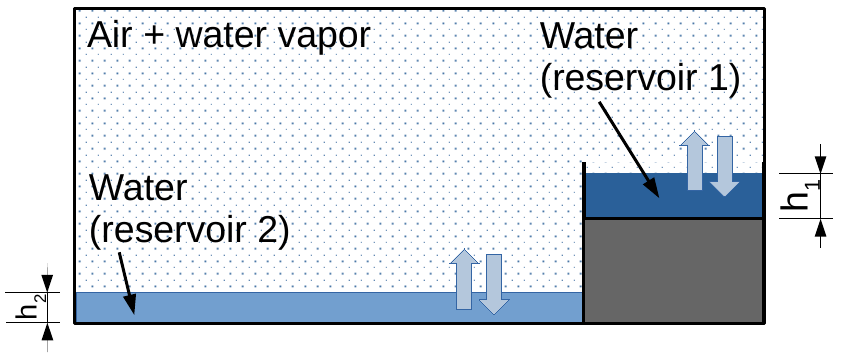

Air + water vapor
Water
(reservoir 1)
Water
(reservoir 2)